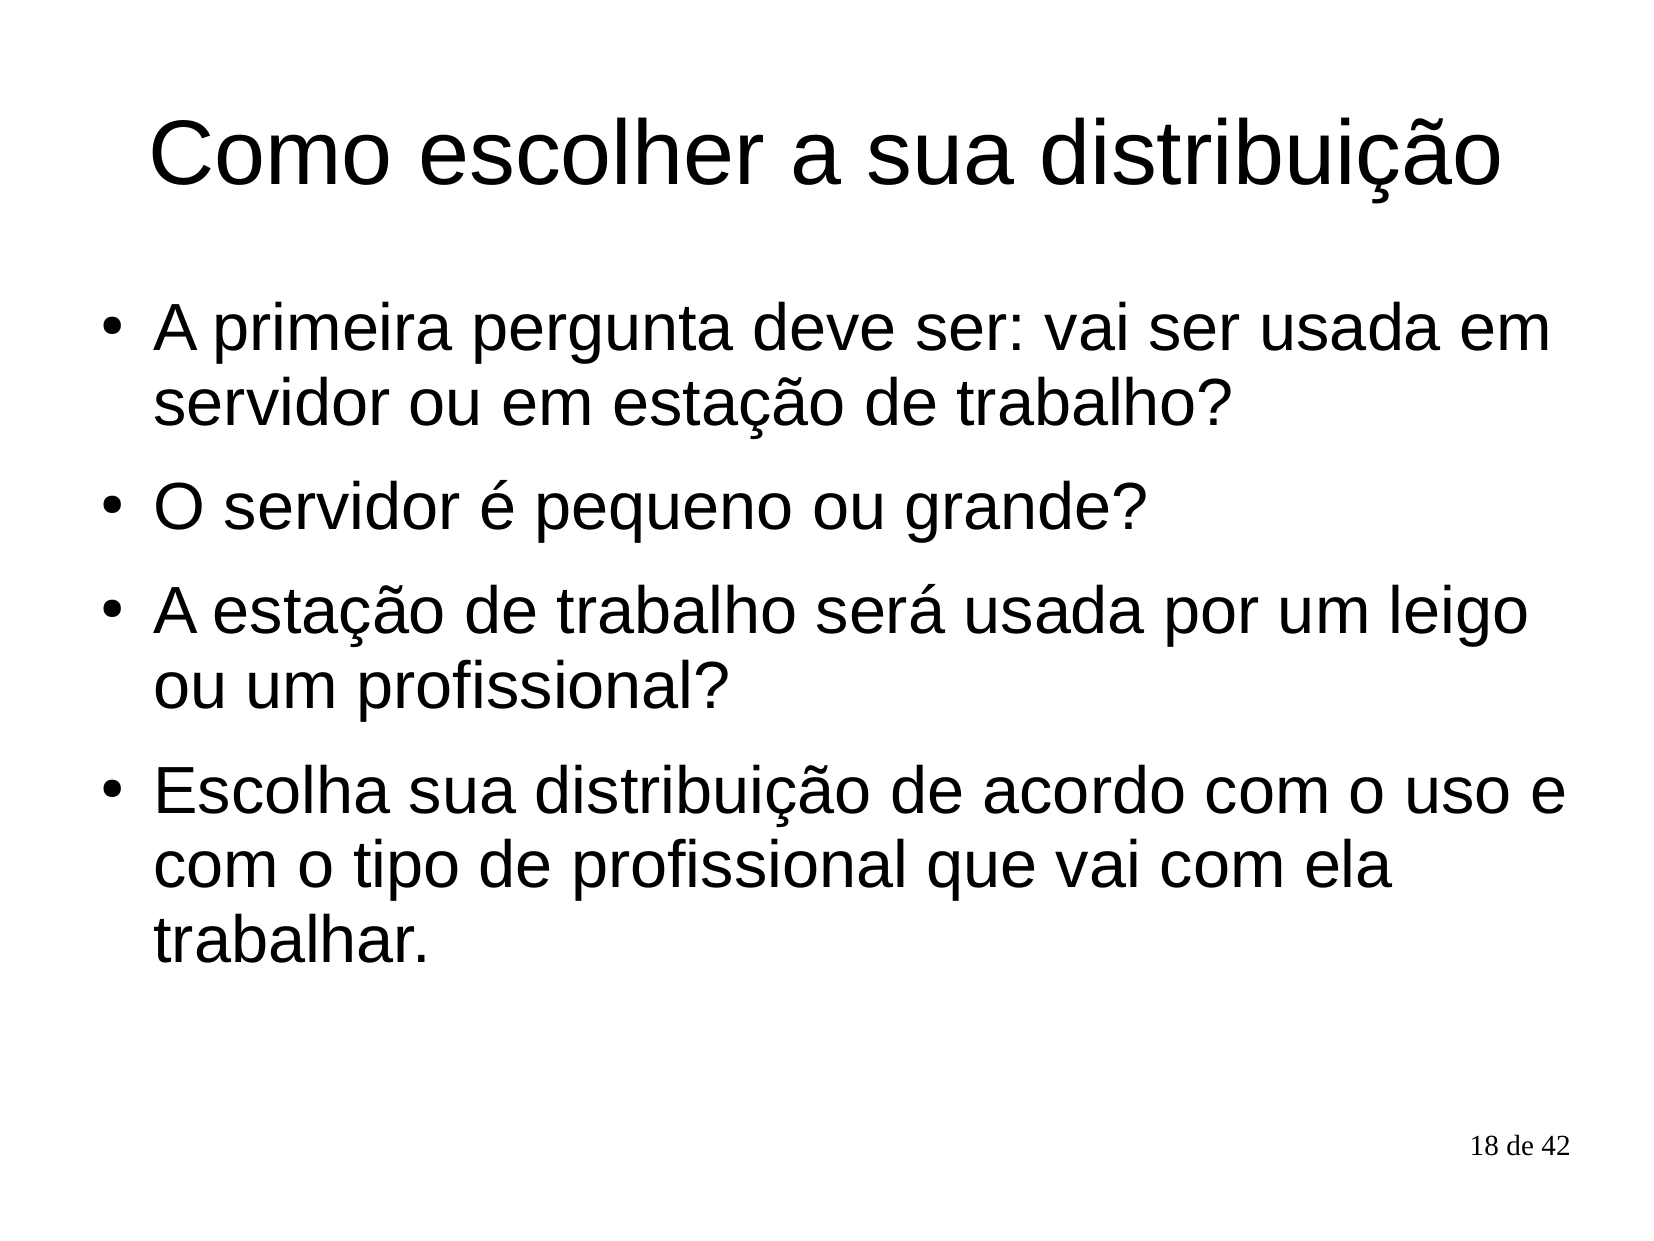

# Como escolher a sua distribuição
A primeira pergunta deve ser: vai ser usada em servidor ou em estação de trabalho?
O servidor é pequeno ou grande?
A estação de trabalho será usada por um leigo ou um profissional?
Escolha sua distribuição de acordo com o uso e com o tipo de profissional que vai com ela trabalhar.
18